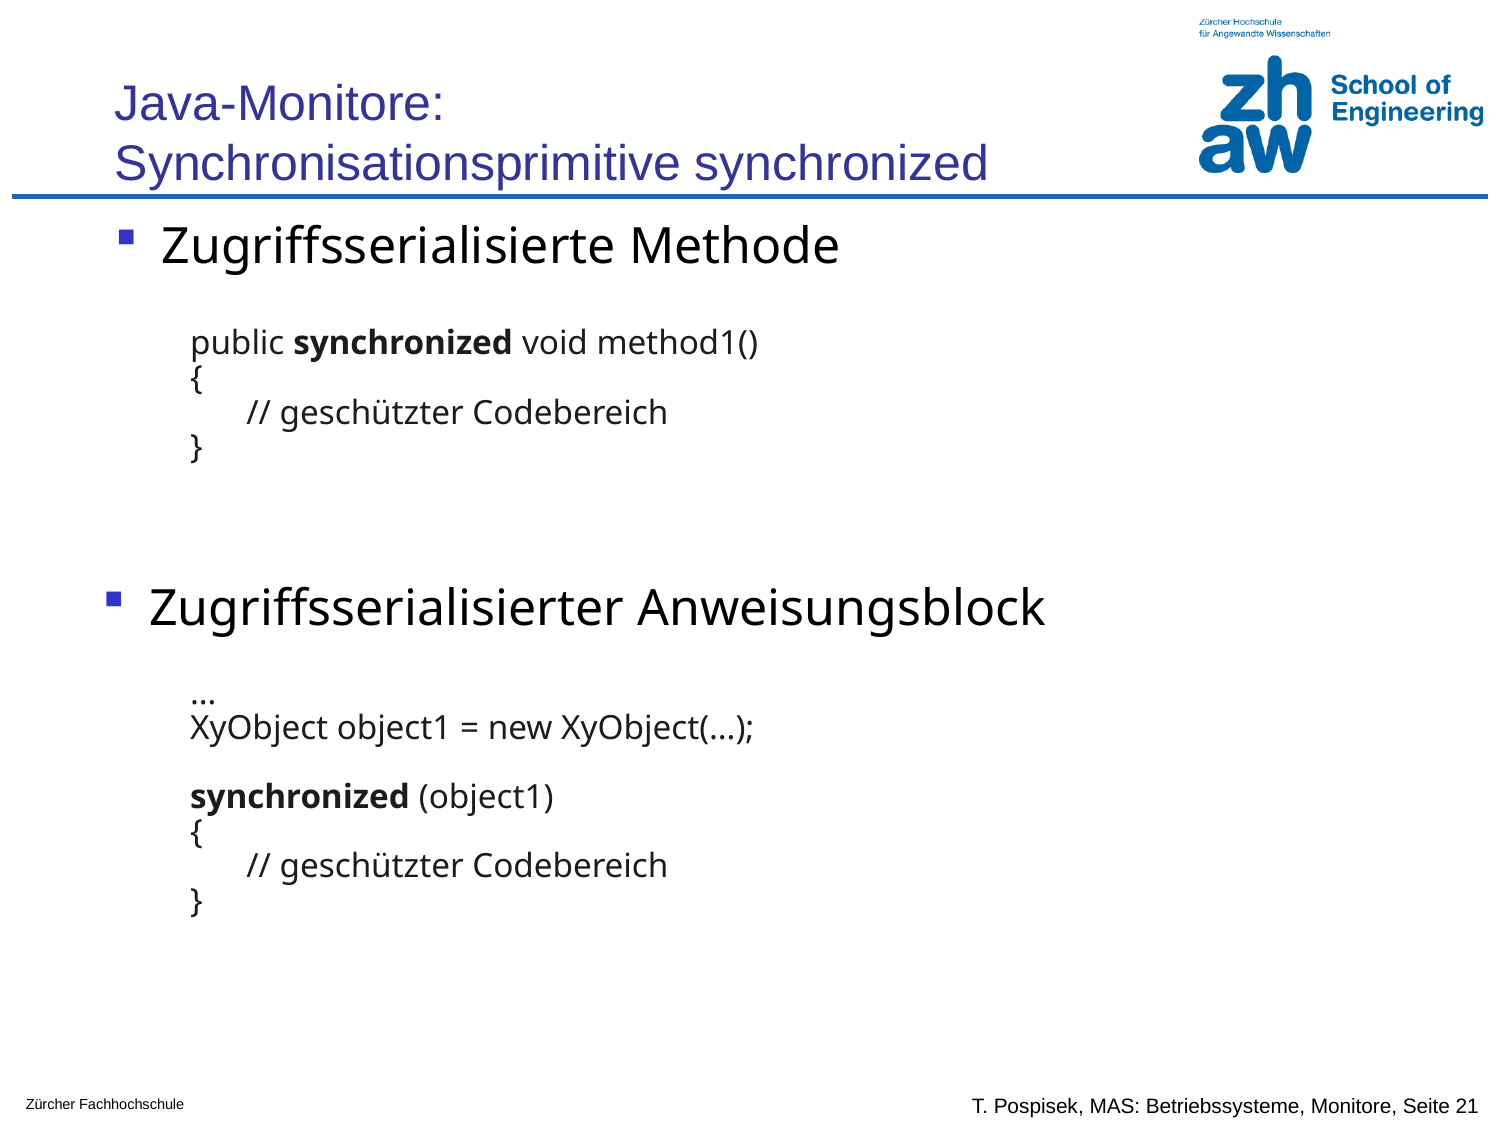

# Java-Monitore: Synchronisationsprimitive synchronized
Zugriffsserialisierte Methode
public synchronized void method1()
{
	// geschützter Codebereich
}
Zugriffsserialisierter Anweisungsblock
…
XyObject object1 = new XyObject(…);
synchronized (object1)
{
	// geschützter Codebereich
}